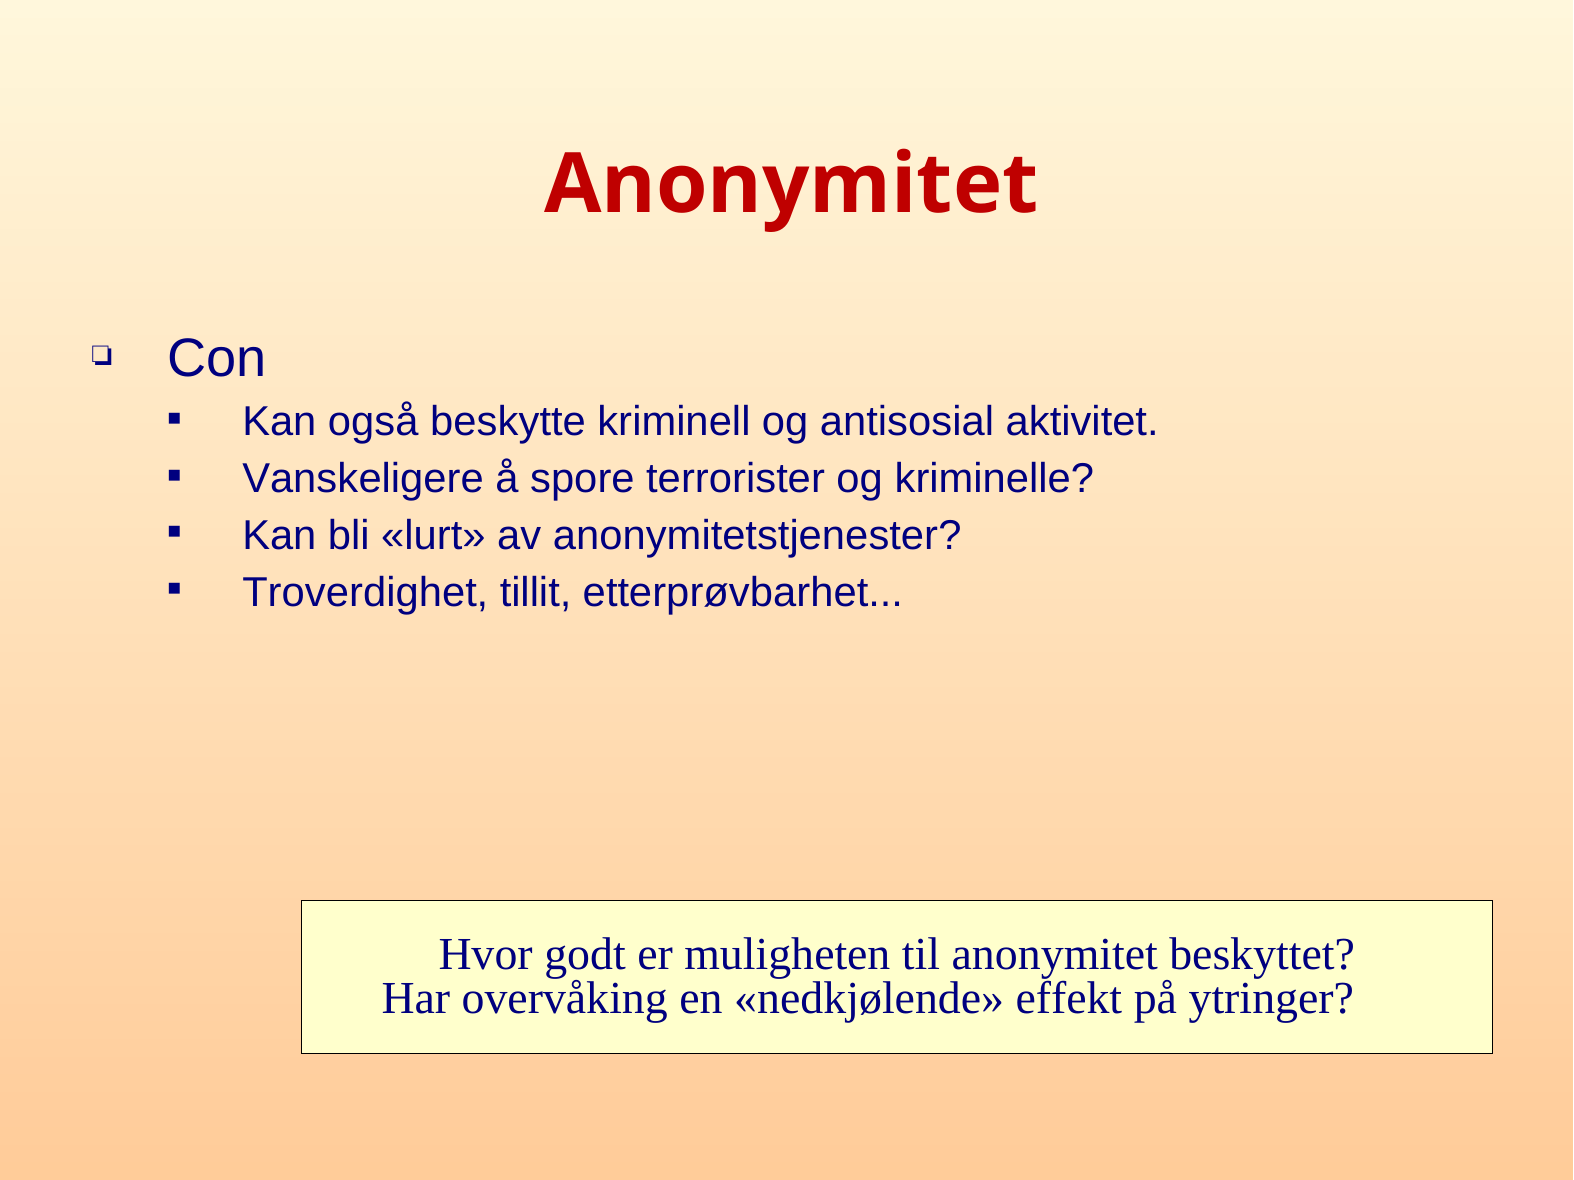

# Anonymitet
Con
Kan også beskytte kriminell og antisosial aktivitet.
Vanskeligere å spore terrorister og kriminelle?
Kan bli «lurt» av anonymitetstjenester?
Troverdighet, tillit, etterprøvbarhet...
Hvor godt er muligheten til anonymitet beskyttet?
Har overvåking en «nedkjølende» effekt på ytringer?